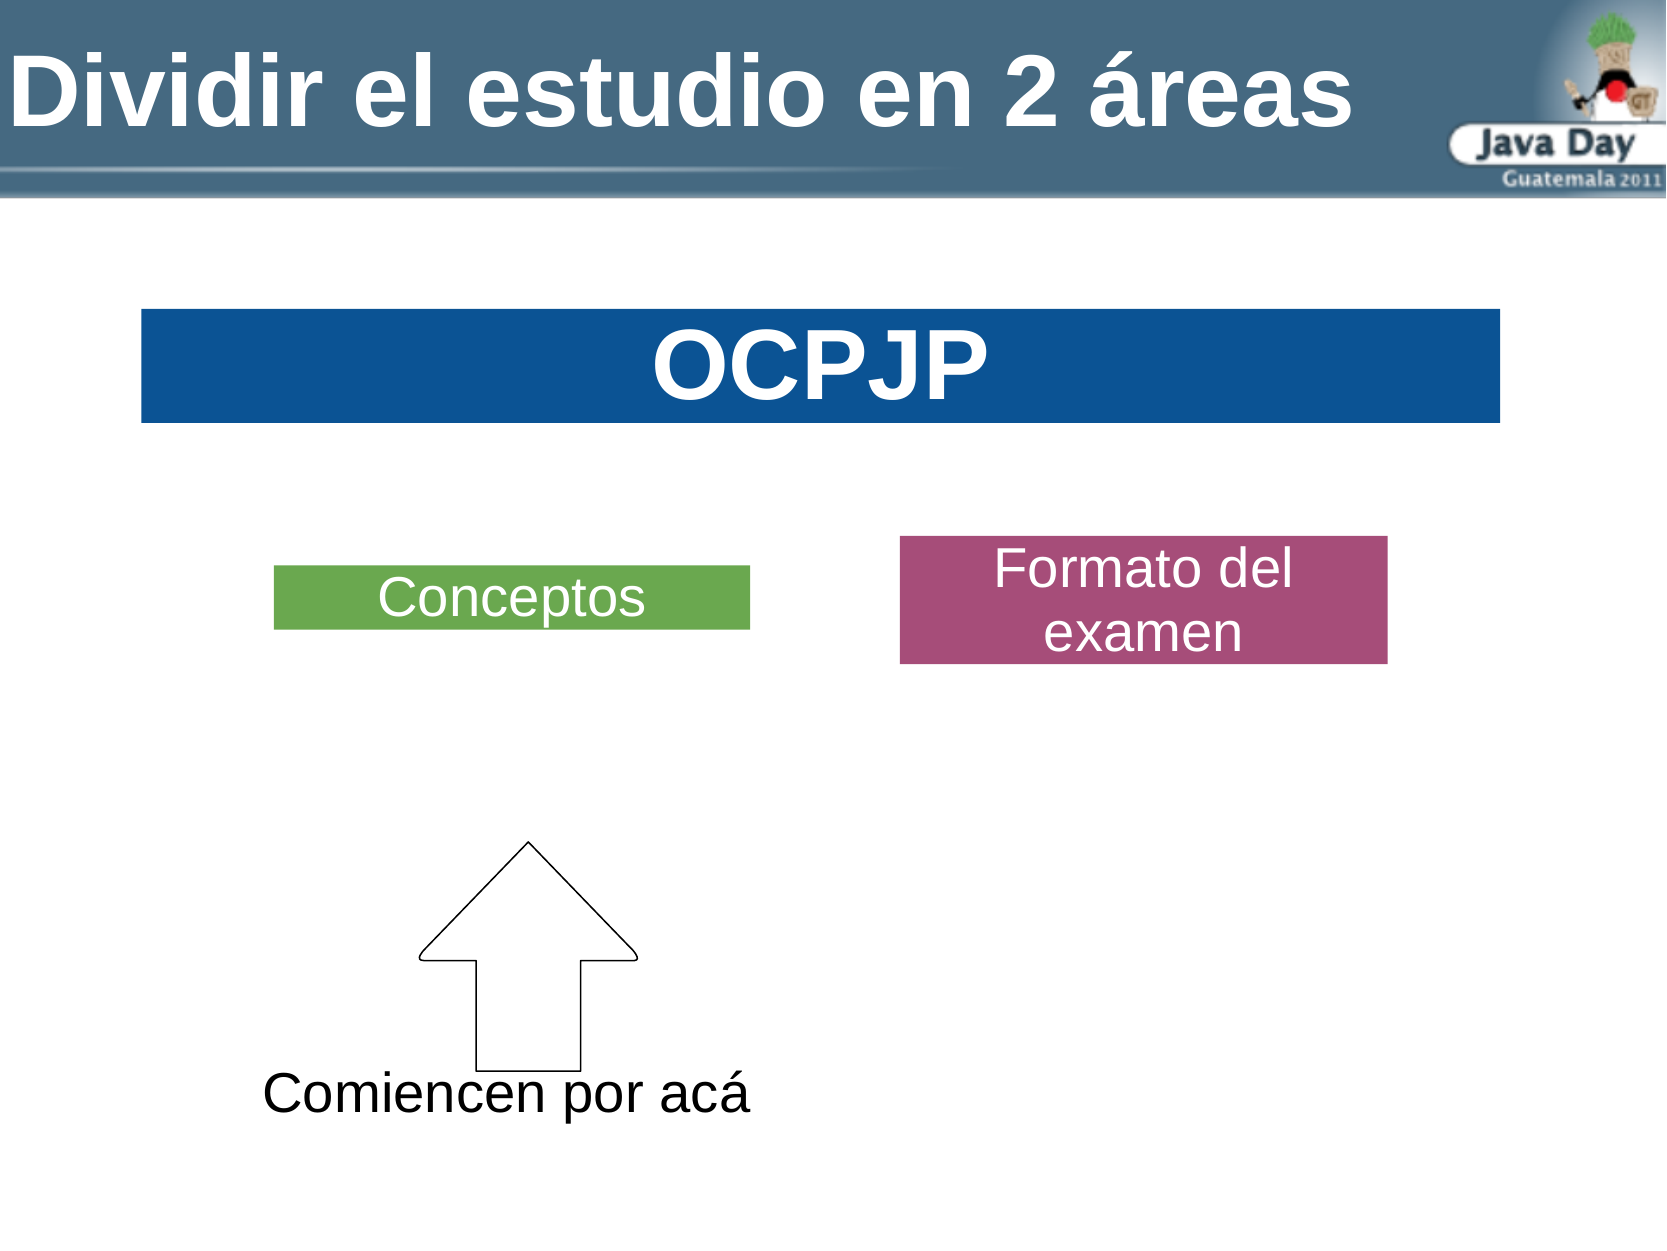

Dividir el estudio en 2 áreas
OCPJP
Formato del examen
Conceptos
Comiencen por acá